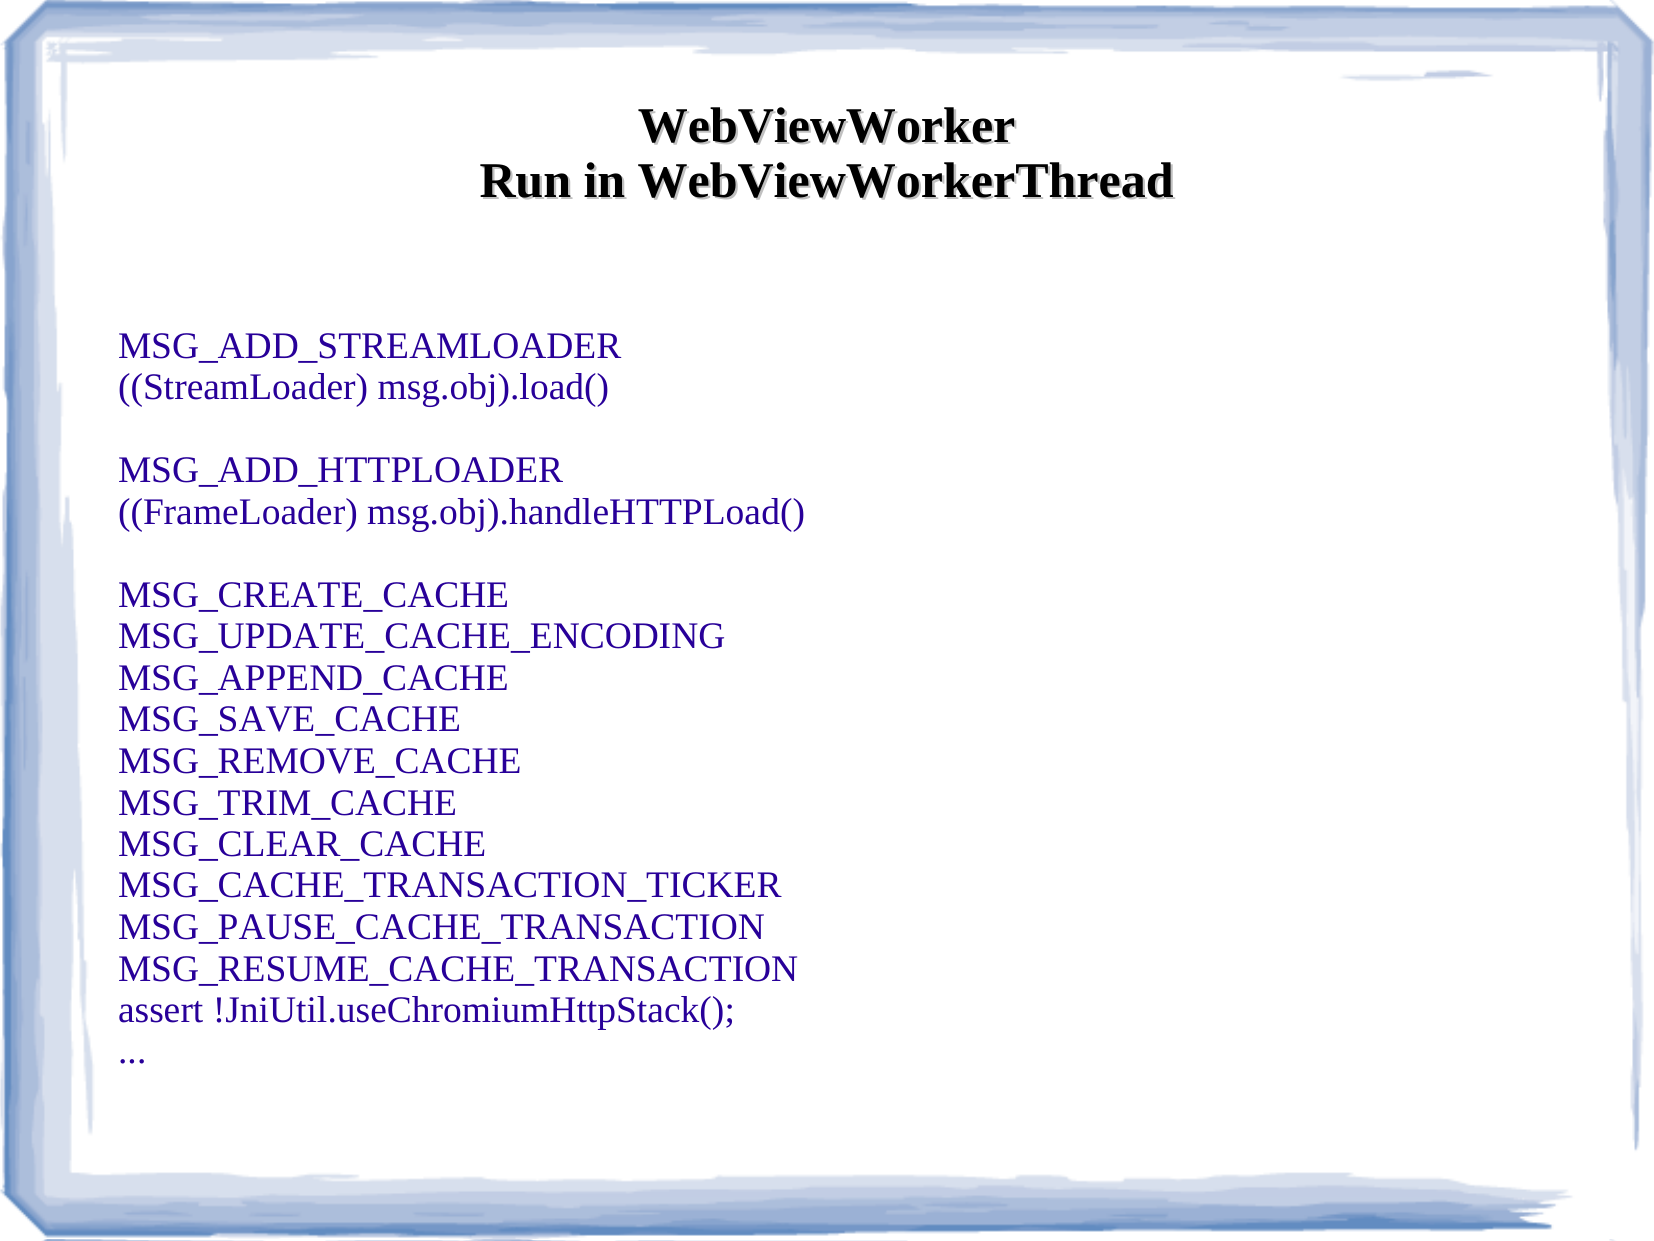

# WebViewWorker Run in WebViewWorkerThread
MSG_ADD_STREAMLOADER
((StreamLoader) msg.obj).load()
MSG_ADD_HTTPLOADER
((FrameLoader) msg.obj).handleHTTPLoad()
MSG_CREATE_CACHE
MSG_UPDATE_CACHE_ENCODING
MSG_APPEND_CACHE
MSG_SAVE_CACHE
MSG_REMOVE_CACHE
MSG_TRIM_CACHE
MSG_CLEAR_CACHE
MSG_CACHE_TRANSACTION_TICKER
MSG_PAUSE_CACHE_TRANSACTION
MSG_RESUME_CACHE_TRANSACTION
assert !JniUtil.useChromiumHttpStack();
...